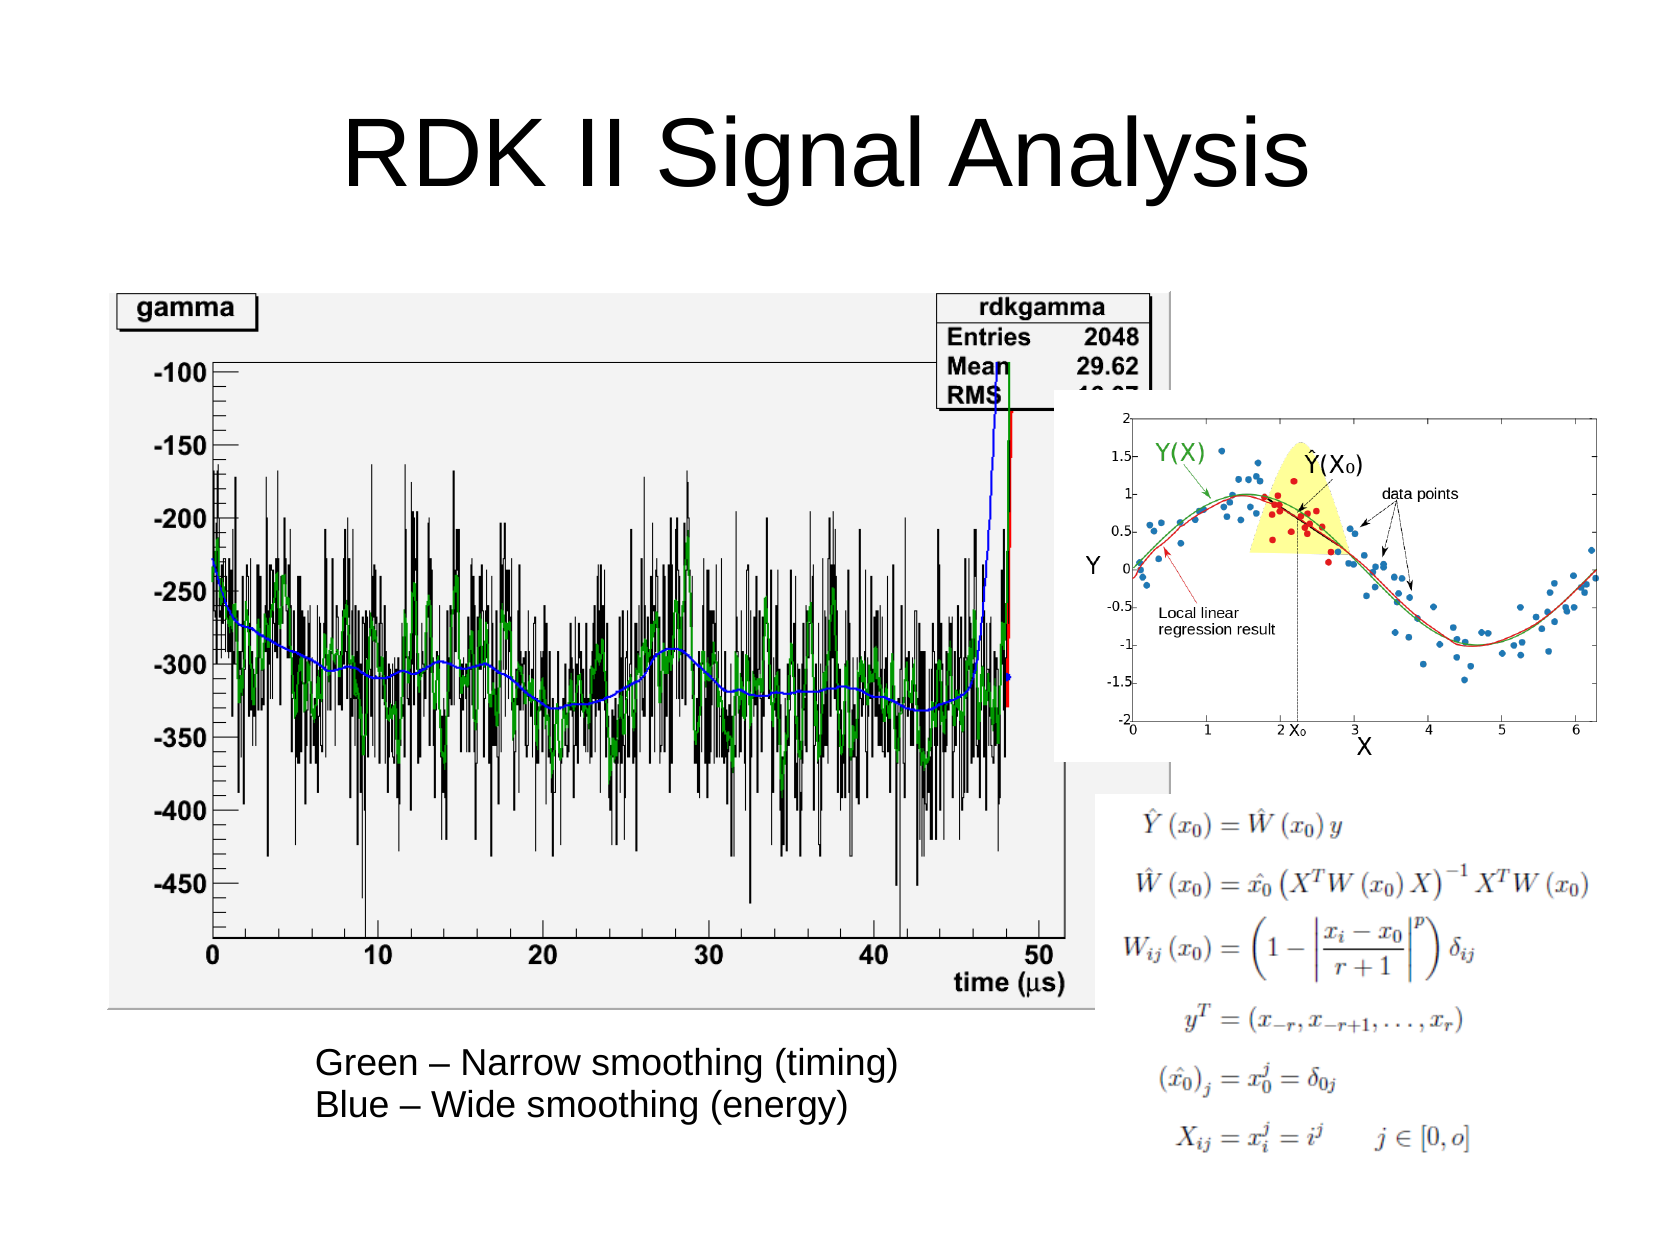

# RDK II Signal Analysis
Green – Narrow smoothing (timing)
Blue – Wide smoothing (energy)